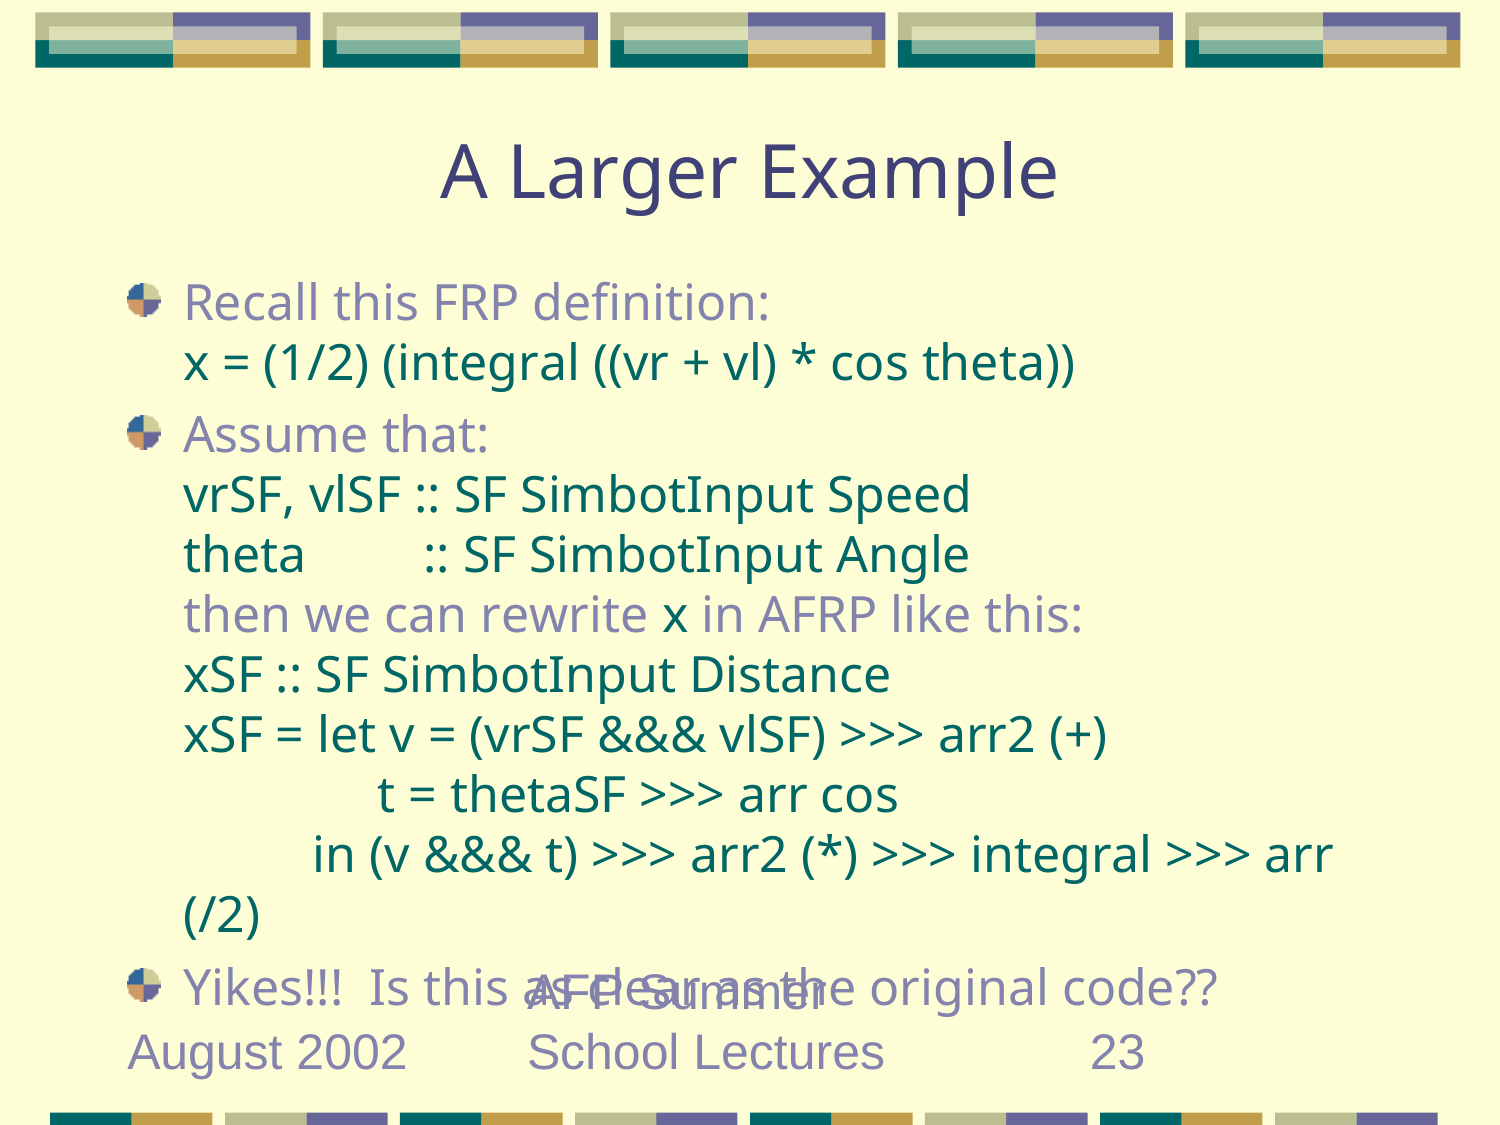

# A Larger Example
Recall this FRP definition:
x = (1/2) (integral ((vr + vl) * cos theta))‏
Assume that:
vrSF, vlSF :: SF SimbotInput Speed
theta :: SF SimbotInput Angle
then we can rewrite x in AFRP like this:
xSF :: SF SimbotInput Distance
xSF = let v = (vrSF &&& vlSF) >>> arr2 (+)
 t = thetaSF >>> arr cos
 in (v &&& t) >>> arr2 (*) >>> integral >>> arr (/2)‏
Yikes!!! Is this as clear as the original code??
August 2002
23